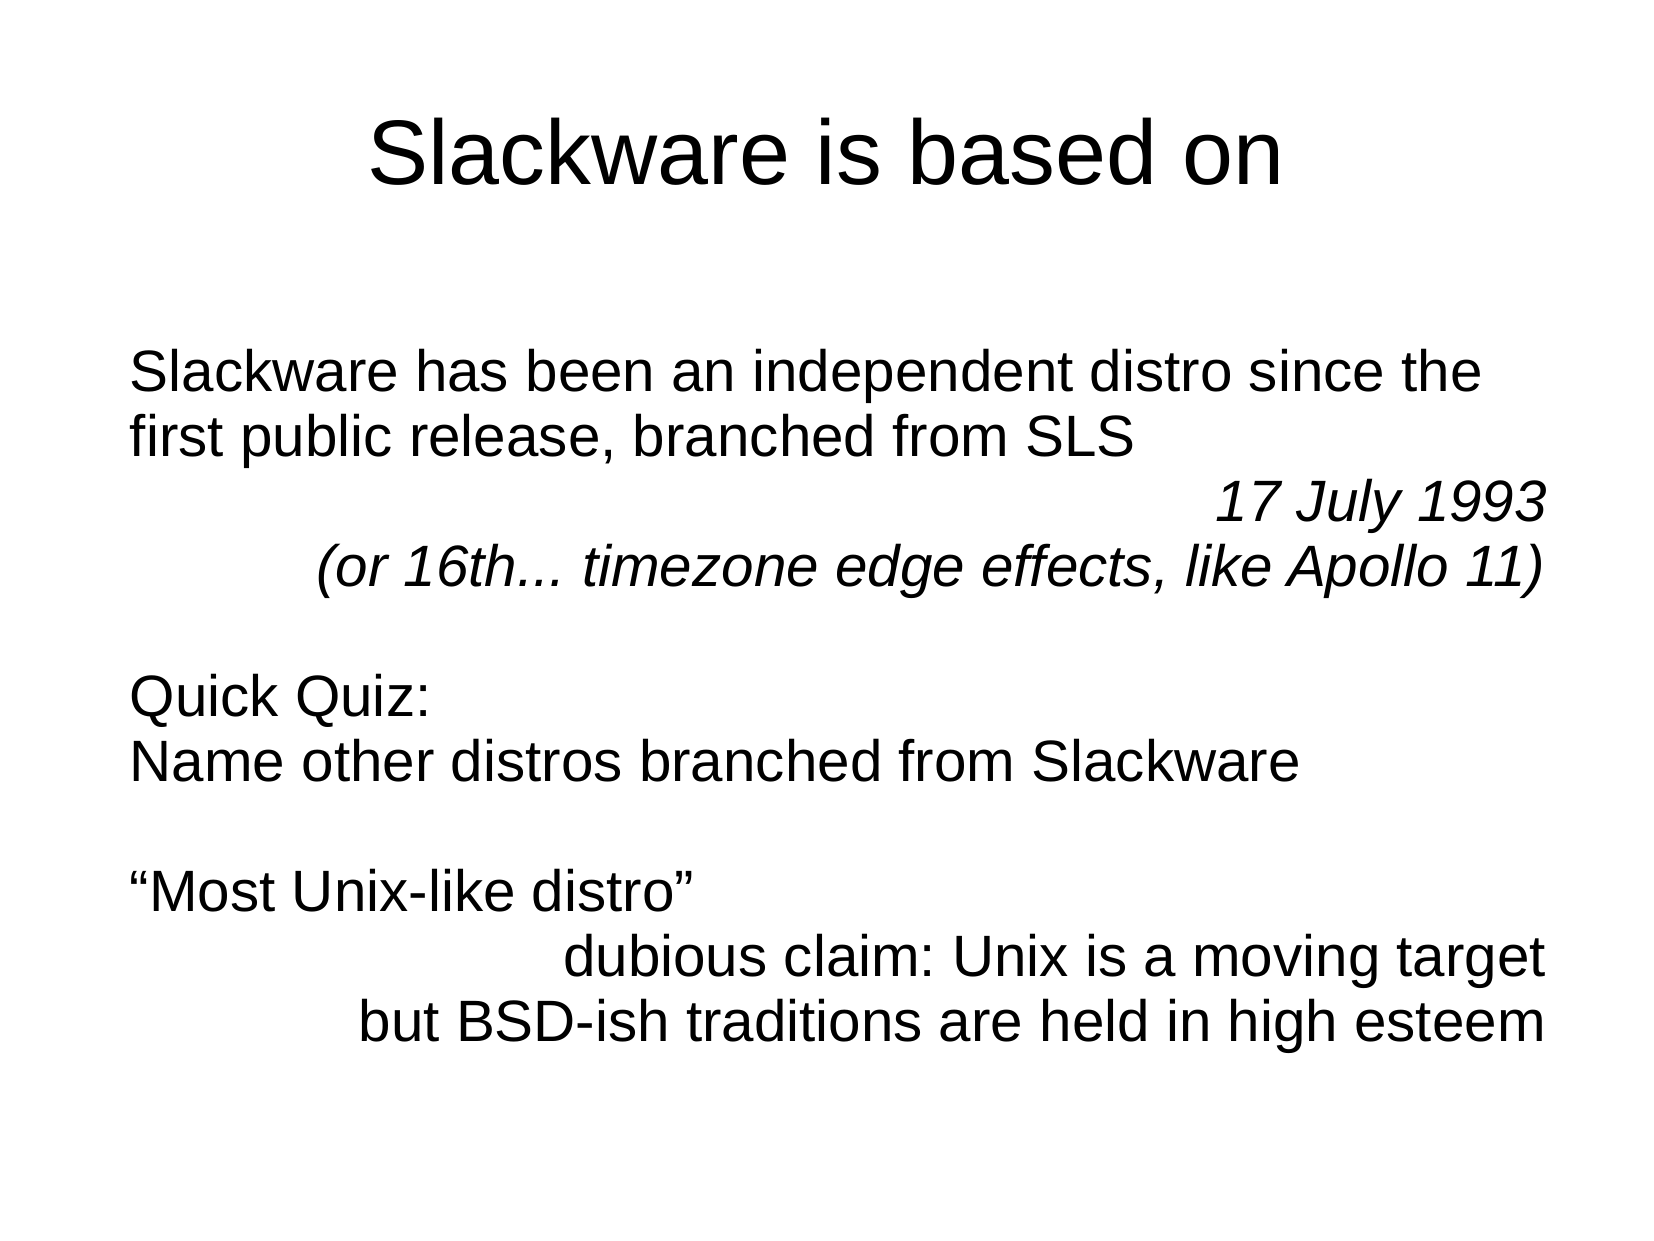

# Slackware is based on
Slackware has been an independent distro since the first public release, branched from SLS
17 July 1993
(or 16th... timezone edge effects, like Apollo 11)
Quick Quiz:
Name other distros branched from Slackware
“Most Unix-like distro”
dubious claim: Unix is a moving target
but BSD-ish traditions are held in high esteem